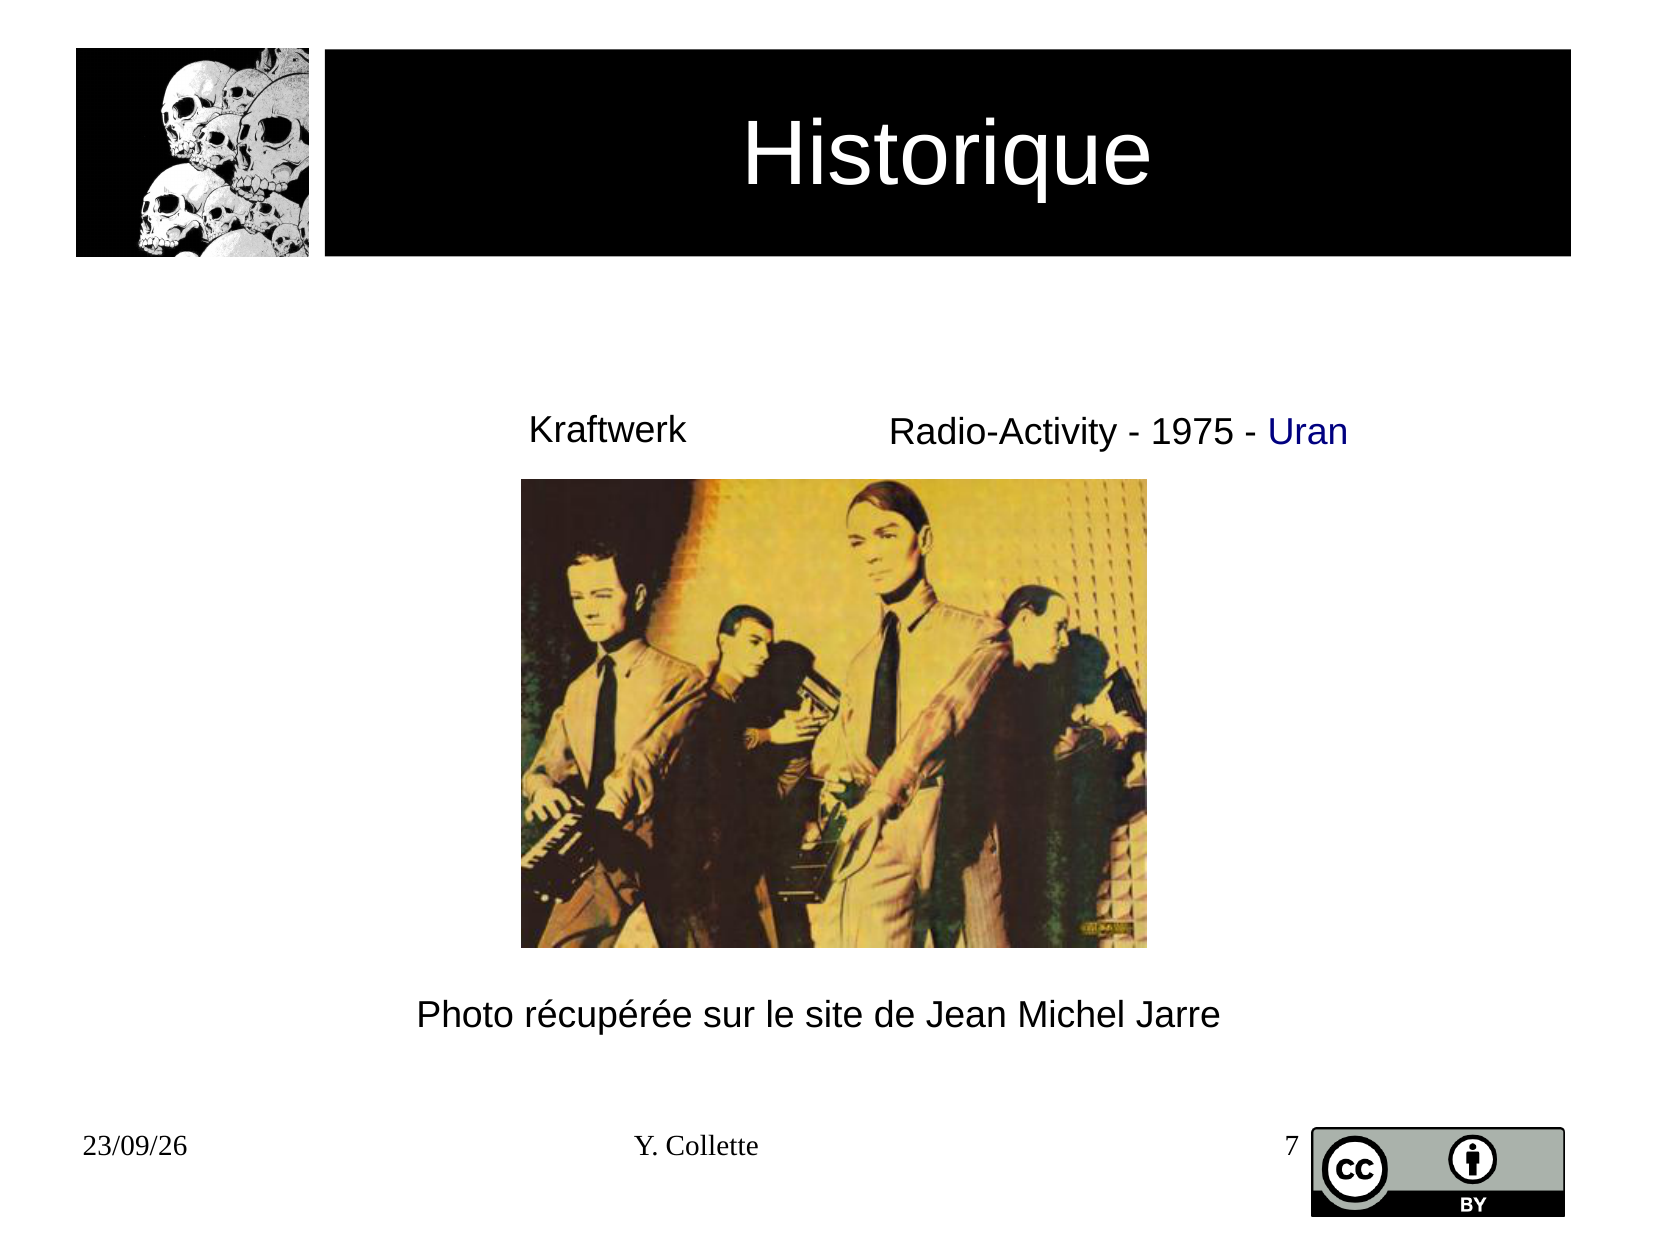

# Historique
Kraftwerk
Radio-Activity - 1975 - Uran
Photo récupérée sur le site de Jean Michel Jarre
Y. Collette
7